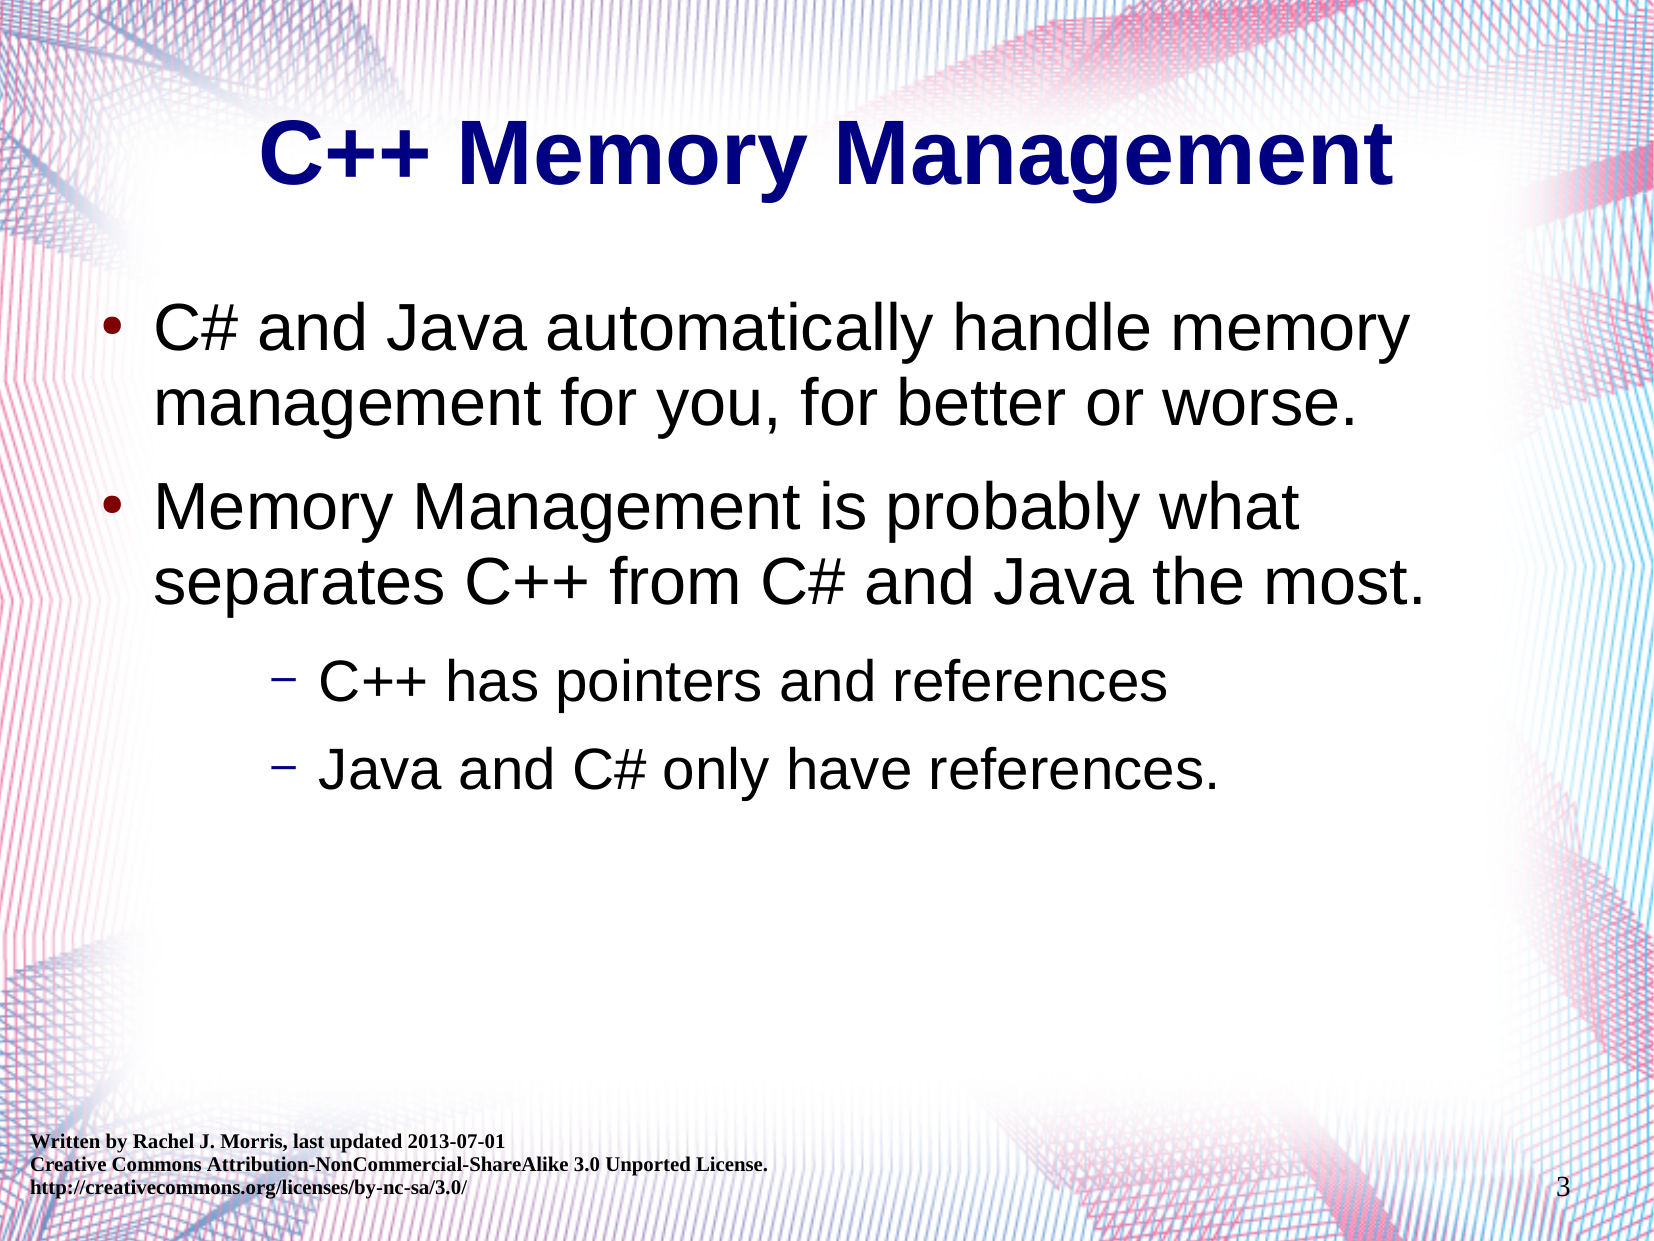

# C++ Memory Management
C# and Java automatically handle memory management for you, for better or worse.
Memory Management is probably what separates C++ from C# and Java the most.
C++ has pointers and references
Java and C# only have references.
3